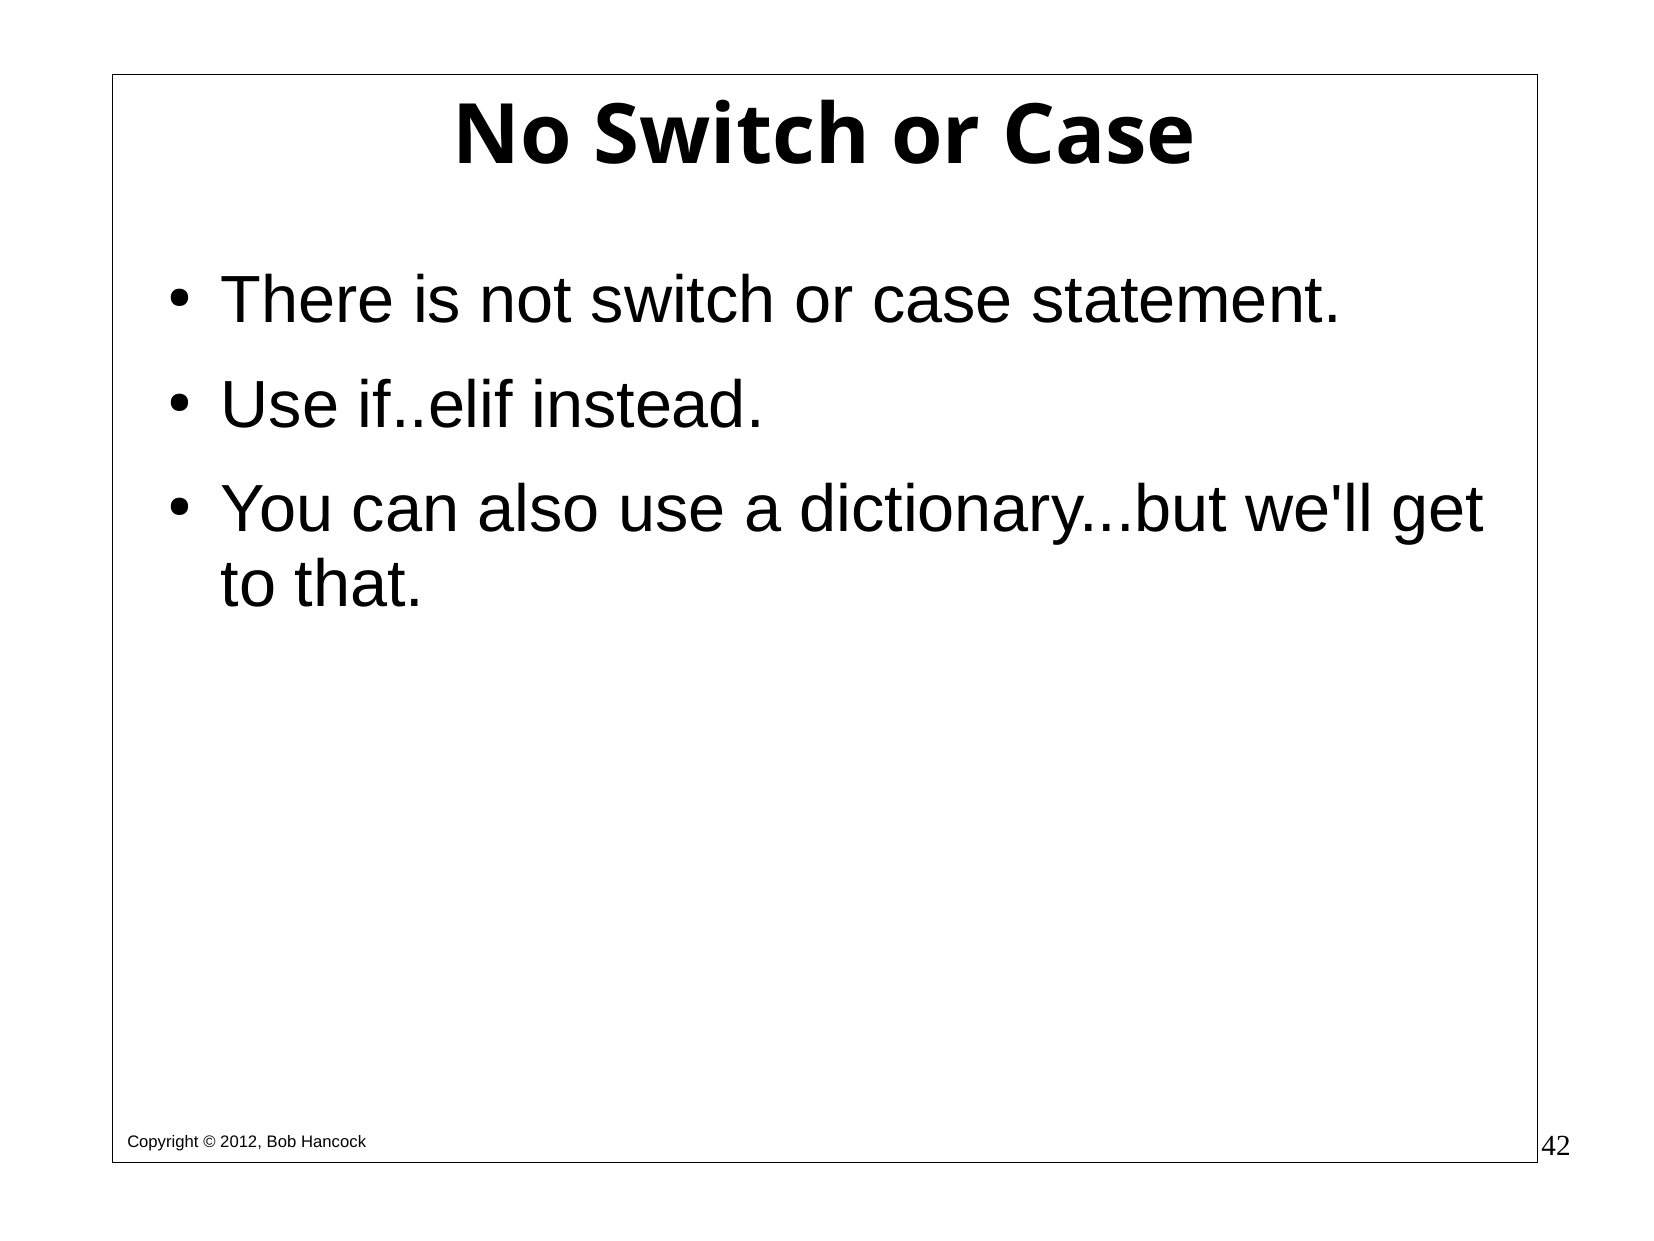

# No Switch or Case
There is not switch or case statement.
Use if..elif instead.
You can also use a dictionary...but we'll get to that.
Copyright © 2012, Bob Hancock
42